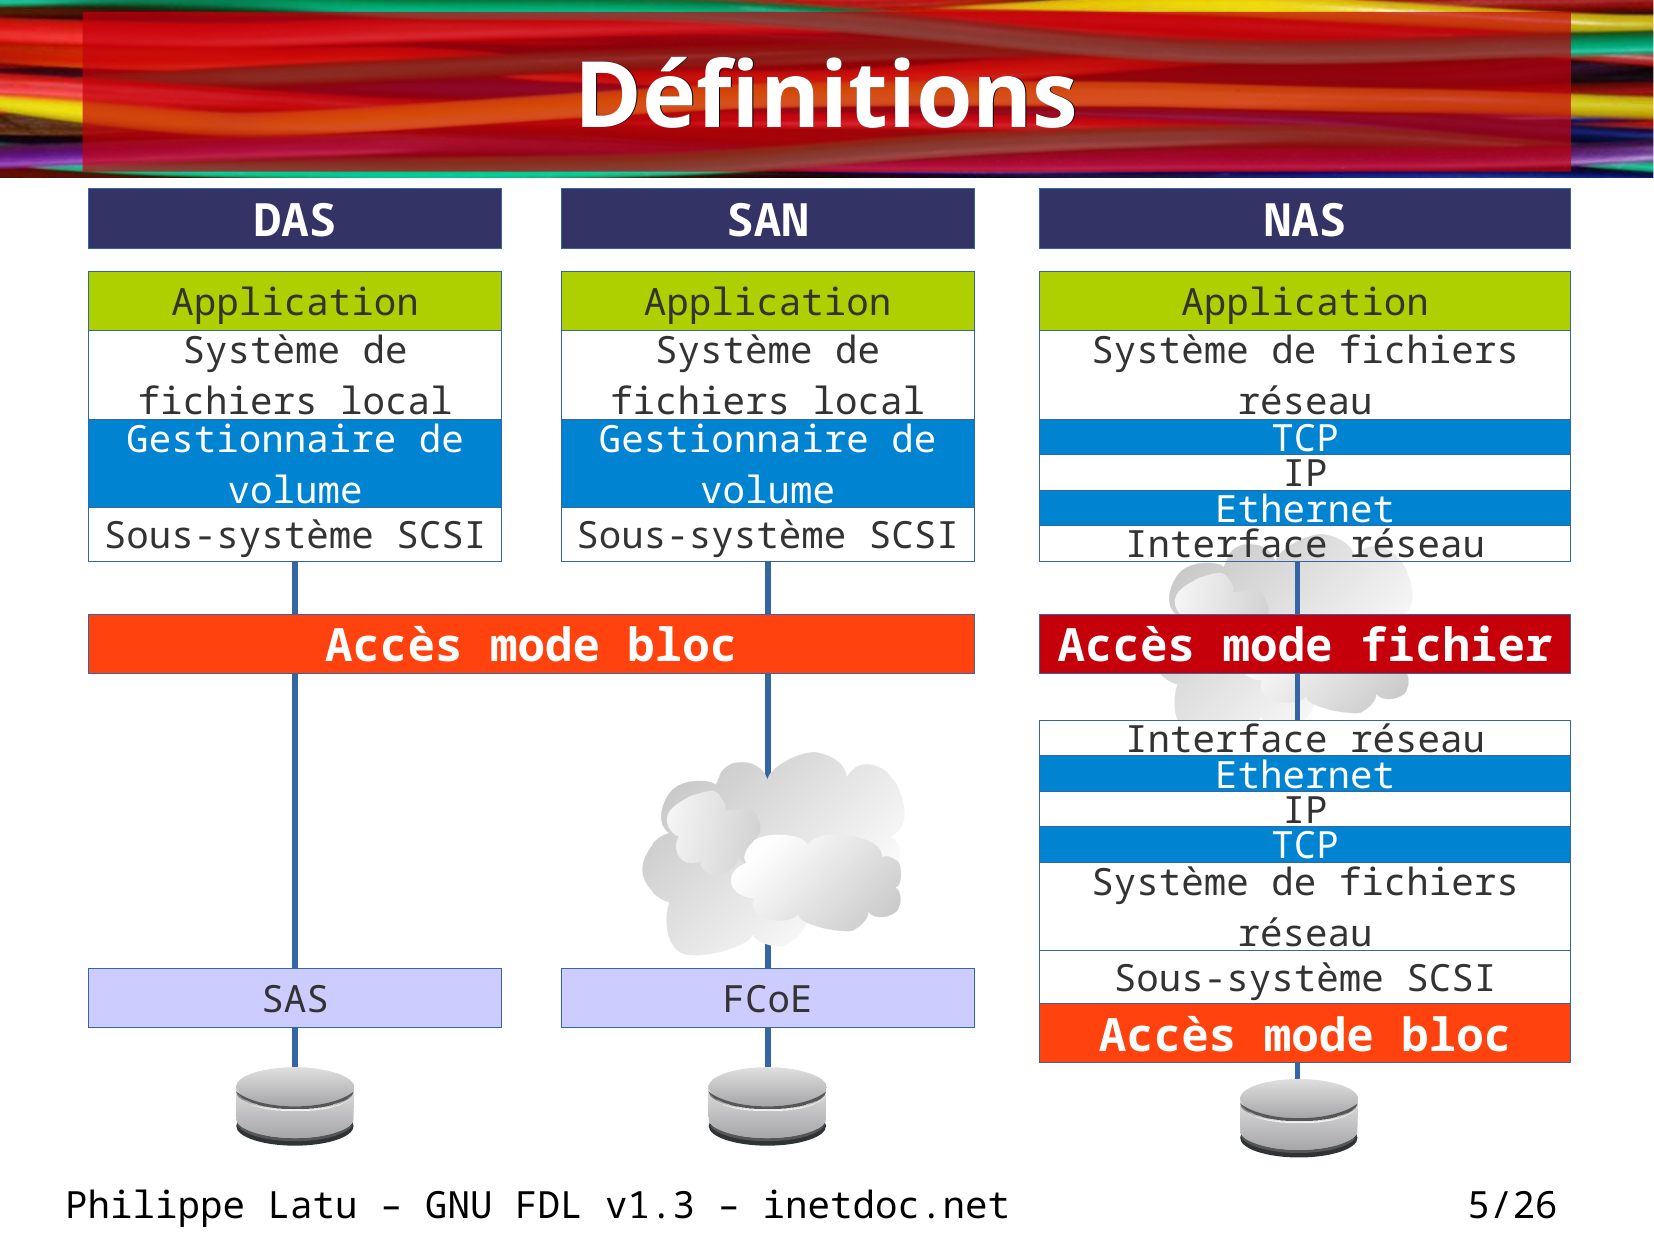

# Définitions
DAS
SAN
NAS
Application
Application
Application
Système de fichiers local
Système de fichiers local
Système de fichiers réseau
Gestionnaire de volume
Gestionnaire de volume
TCP
IP
Ethernet
Sous-système SCSI
Sous-système SCSI
Interface réseau
Accès mode bloc
Accès mode fichier
Interface réseau
Ethernet
IP
TCP
Système de fichiers réseau
Sous-système SCSI
SAS
FCoE
Accès mode bloc
Philippe Latu – GNU FDL v1.3 – inetdoc.net							4/26